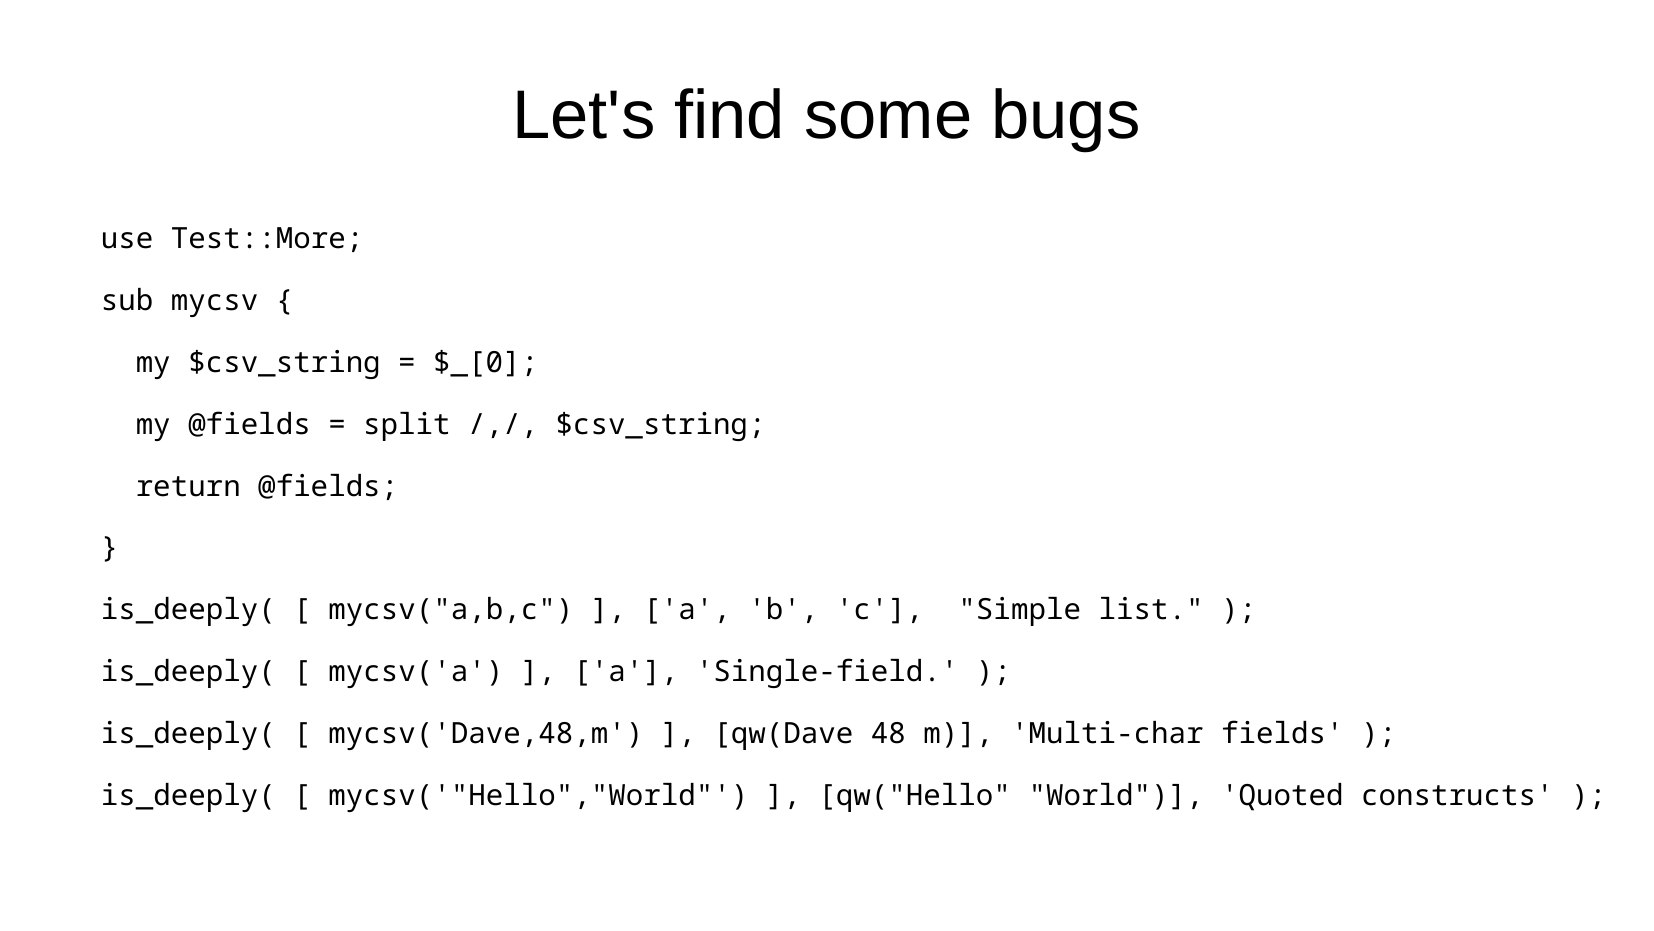

# Let's find some bugs
use Test::More;
sub mycsv {
 my $csv_string = $_[0];
 my @fields = split /,/, $csv_string;
 return @fields;
}
is_deeply( [ mycsv("a,b,c") ], ['a', 'b', 'c'], "Simple list." );
is_deeply( [ mycsv('a') ], ['a'], 'Single-field.' );
is_deeply( [ mycsv('Dave,48,m') ], [qw(Dave 48 m)], 'Multi-char fields' );
is_deeply( [ mycsv('"Hello","World"') ], [qw("Hello" "World")], 'Quoted constructs' );